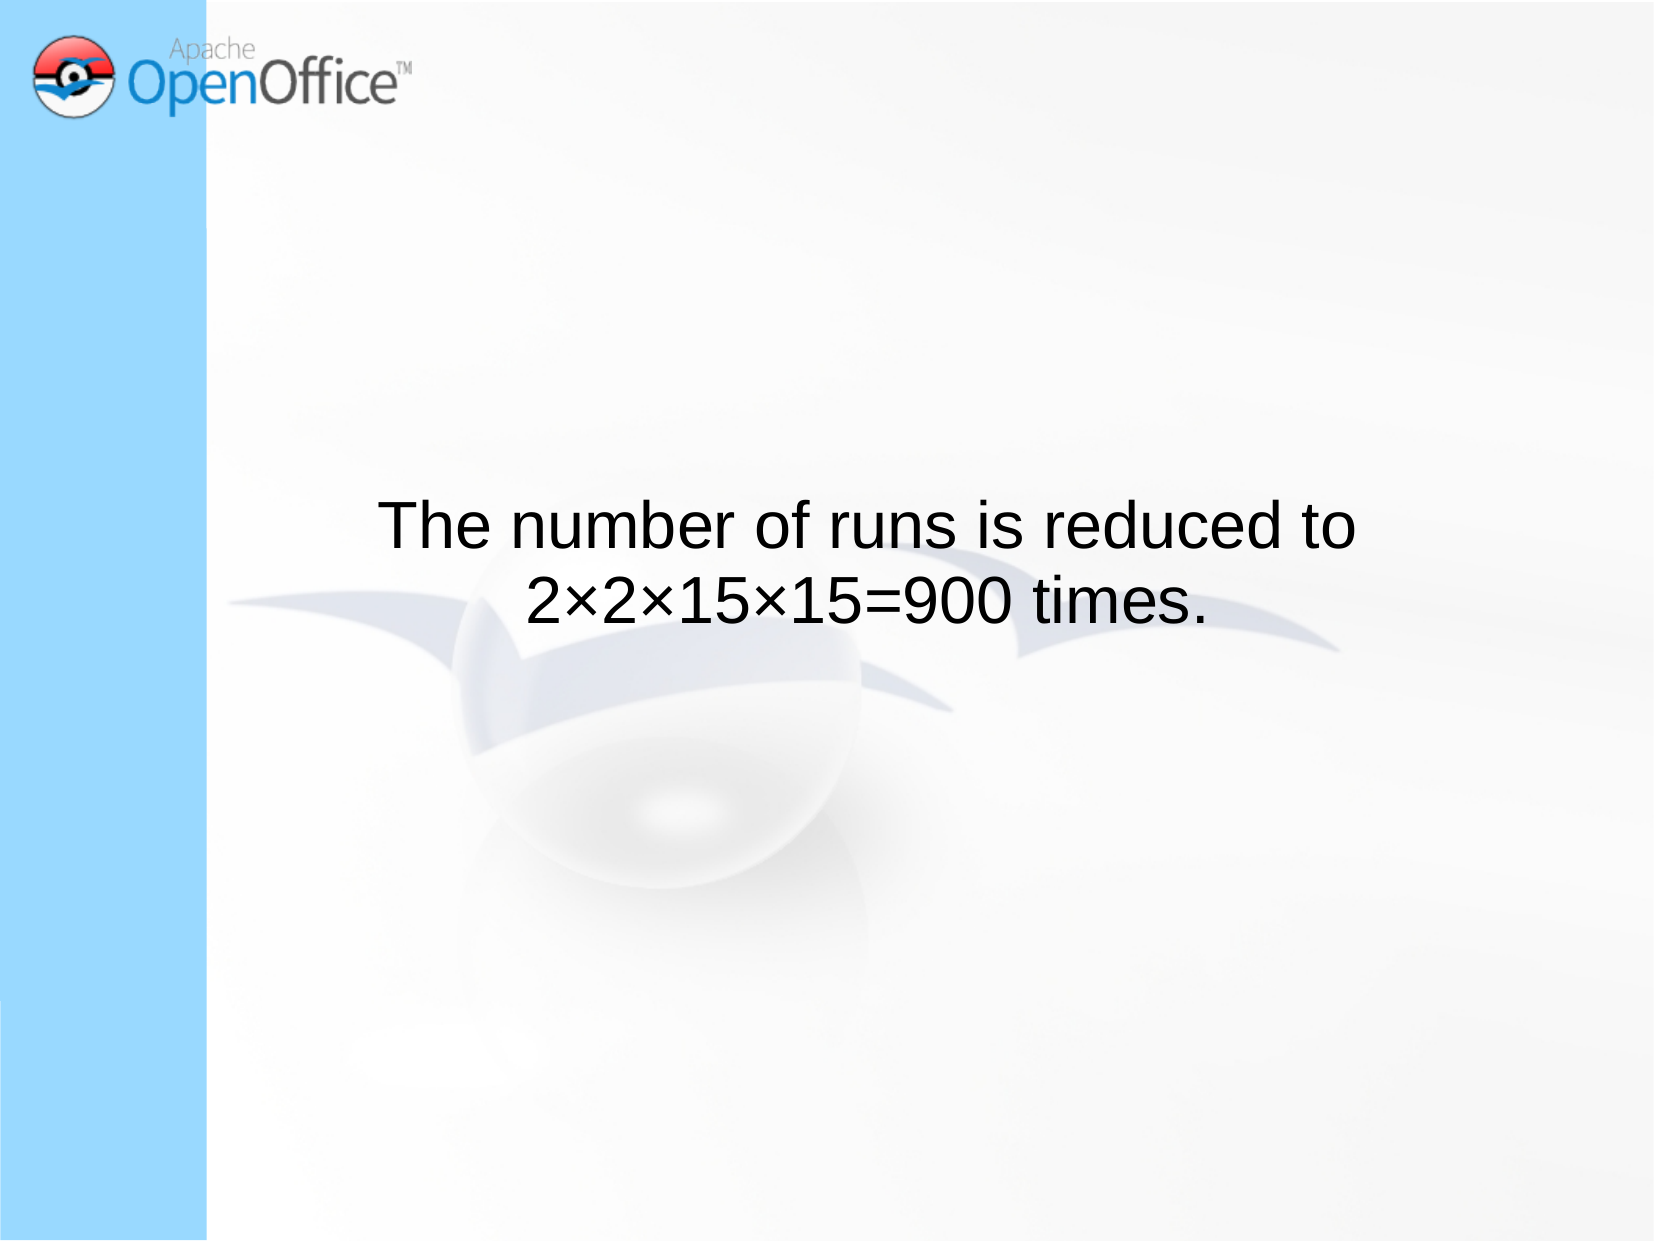

# The number of runs is reduced to
2×2×15×15=900 times.